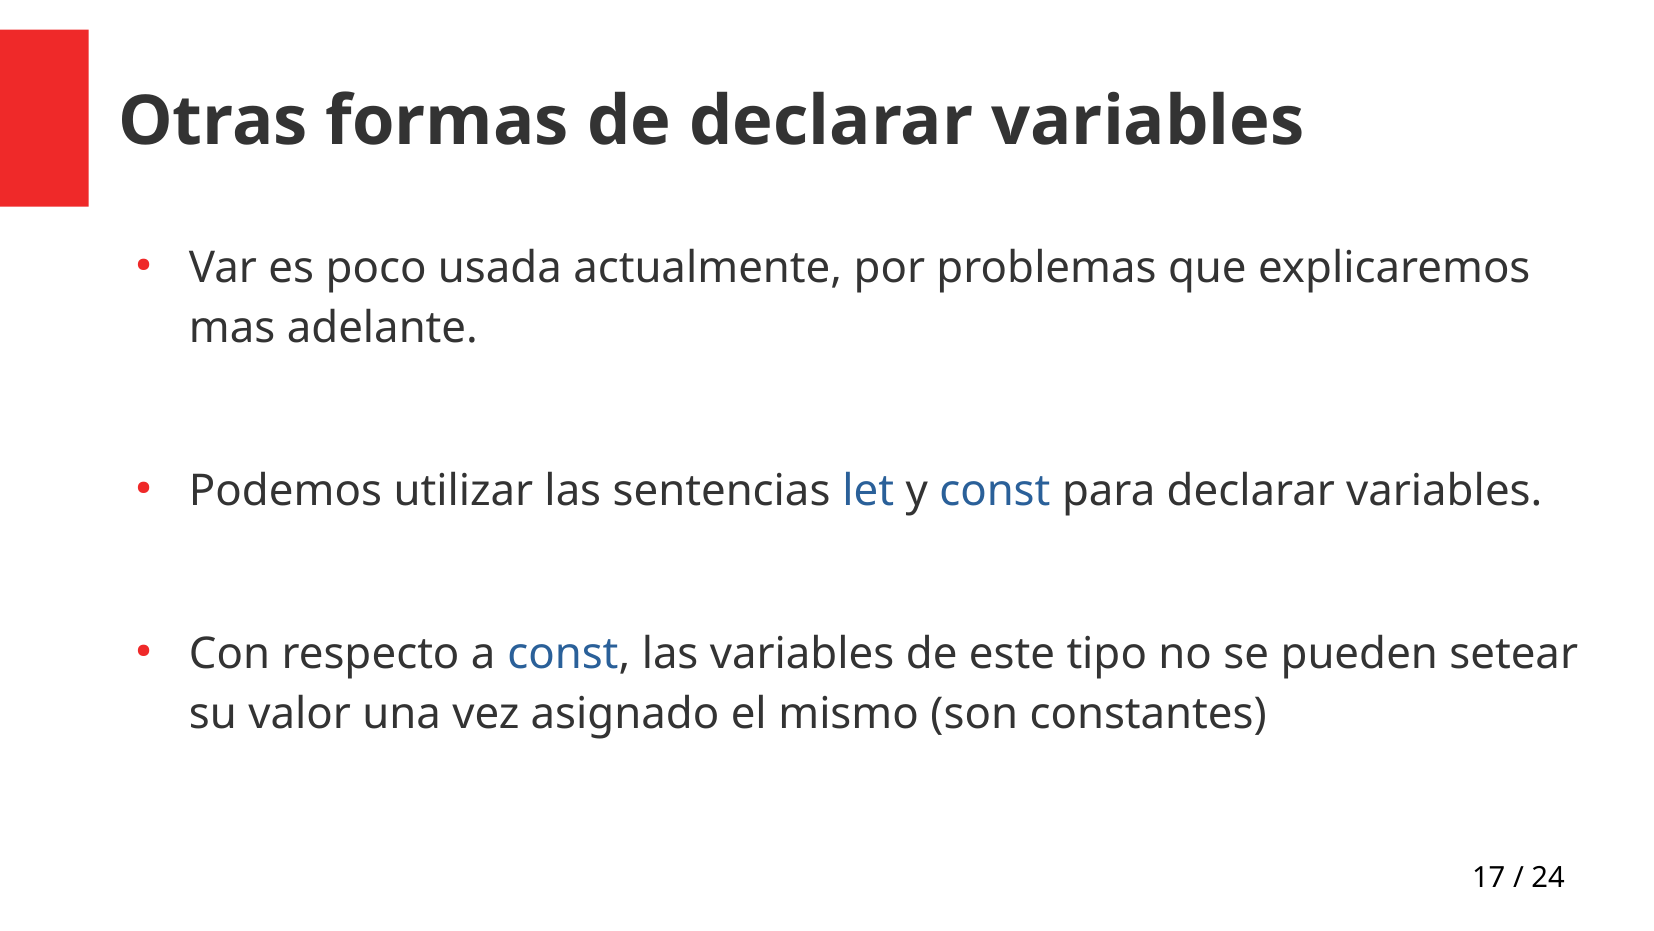

# Otras formas de declarar variables
Var es poco usada actualmente, por problemas que explicaremos mas adelante.
Podemos utilizar las sentencias let y const para declarar variables.
Con respecto a const, las variables de este tipo no se pueden setear su valor una vez asignado el mismo (son constantes)
17